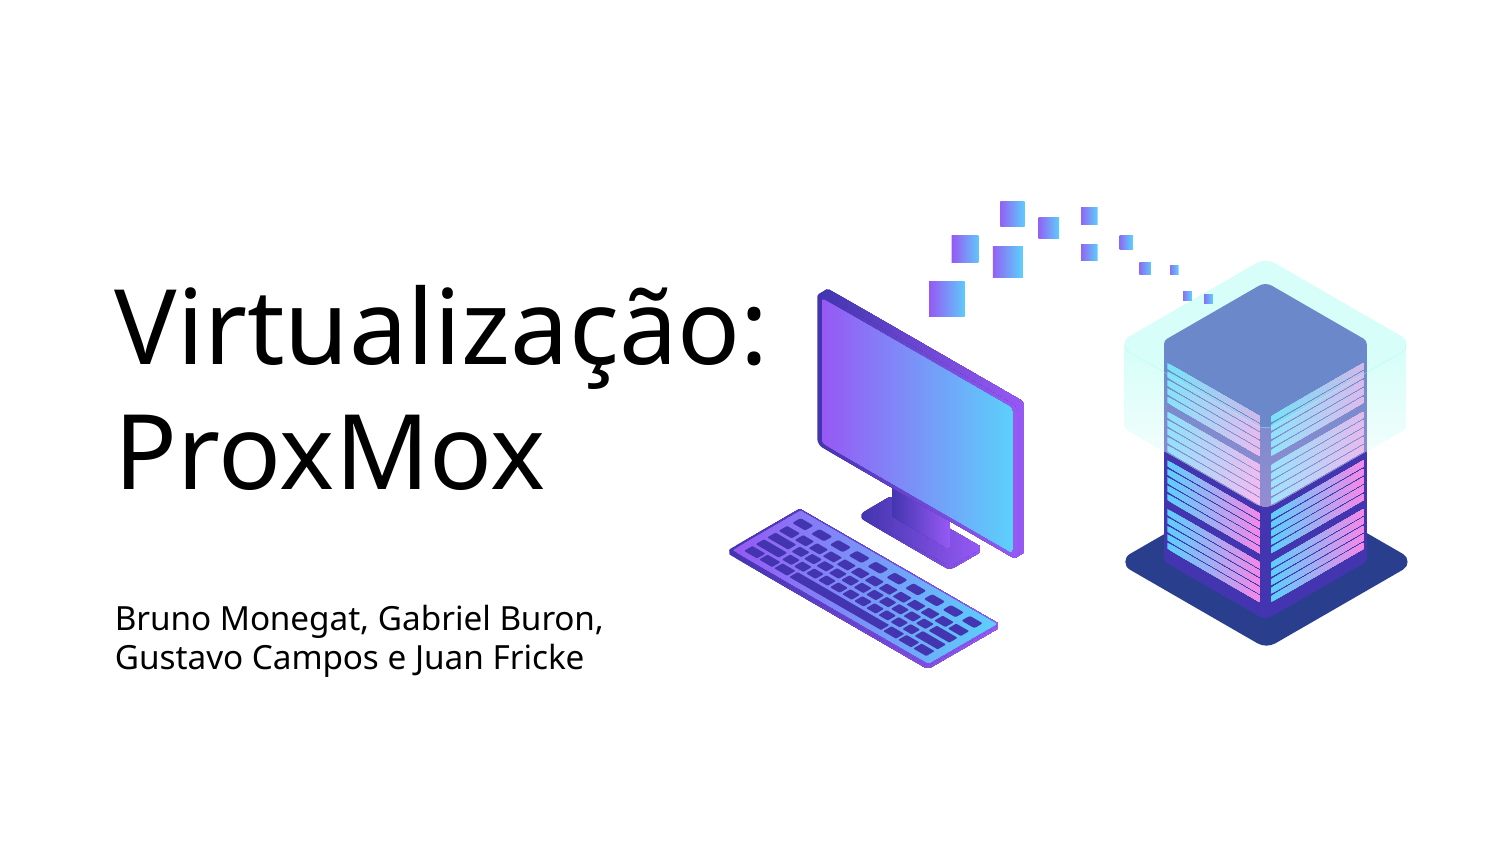

# Virtualização: ProxMox
Bruno Monegat, Gabriel Buron, Gustavo Campos e Juan Fricke